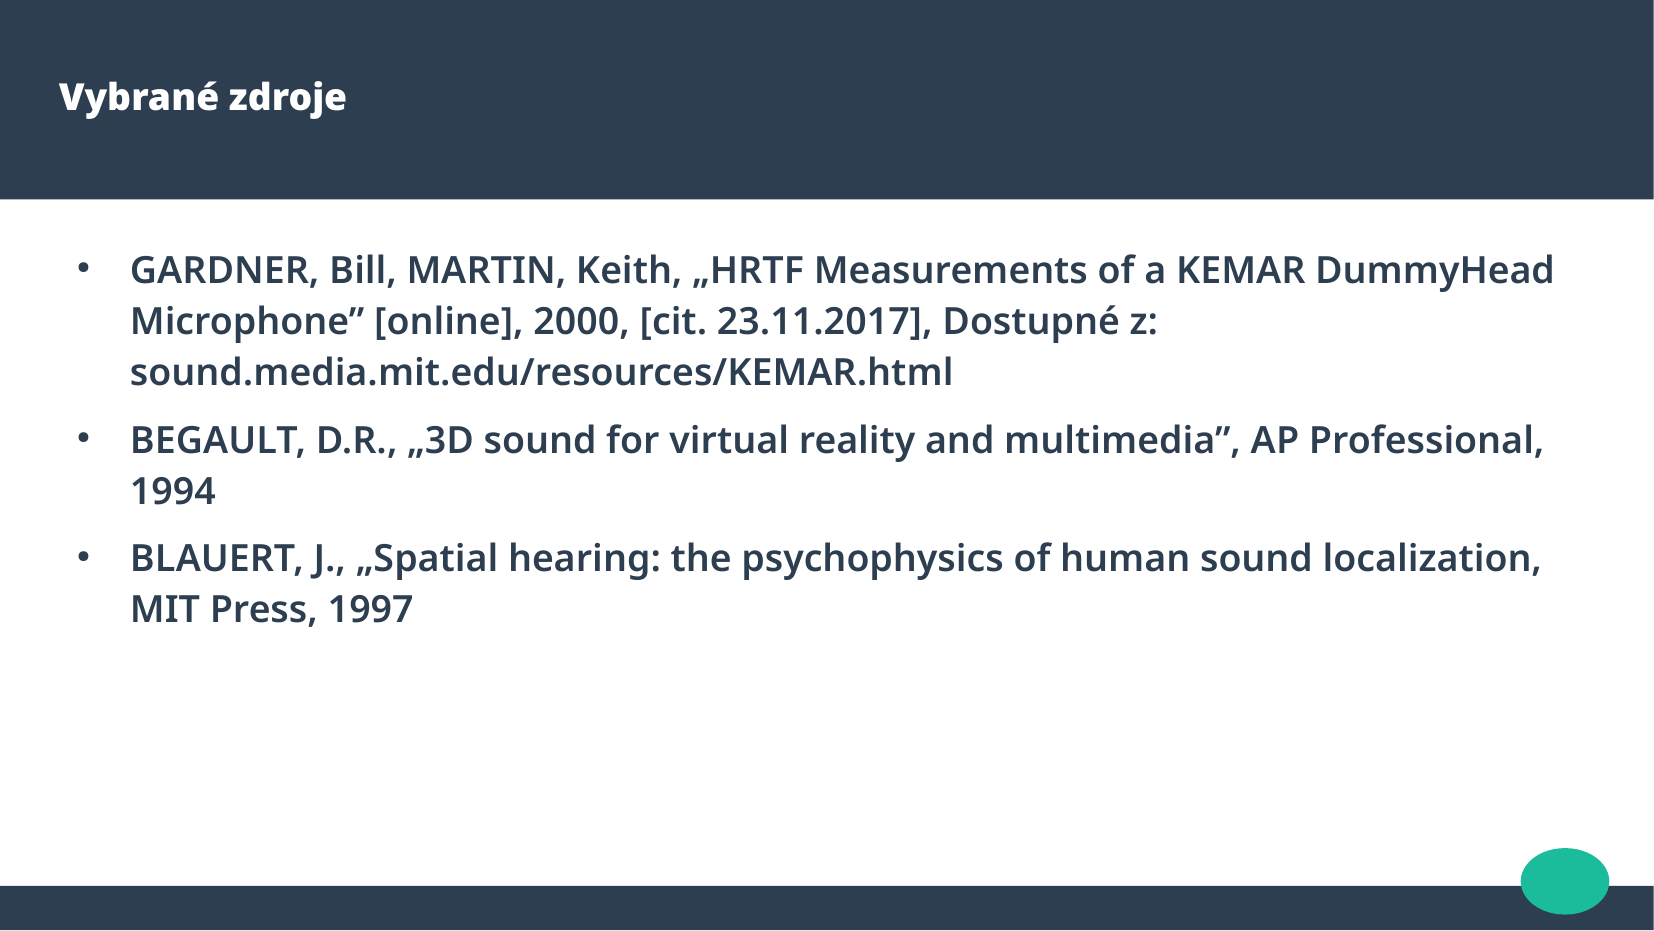

# Vybrané zdroje
GARDNER, Bill, MARTIN, Keith, „HRTF Measurements of a KEMAR DummyHead Microphone” [online], 2000, [cit. 23.11.2017], Dostupné z: sound.media.mit.edu/resources/KEMAR.html
BEGAULT, D.R., „3D sound for virtual reality and multimedia”, AP Professional, 1994
BLAUERT, J., „Spatial hearing: the psychophysics of human sound localization, MIT Press, 1997